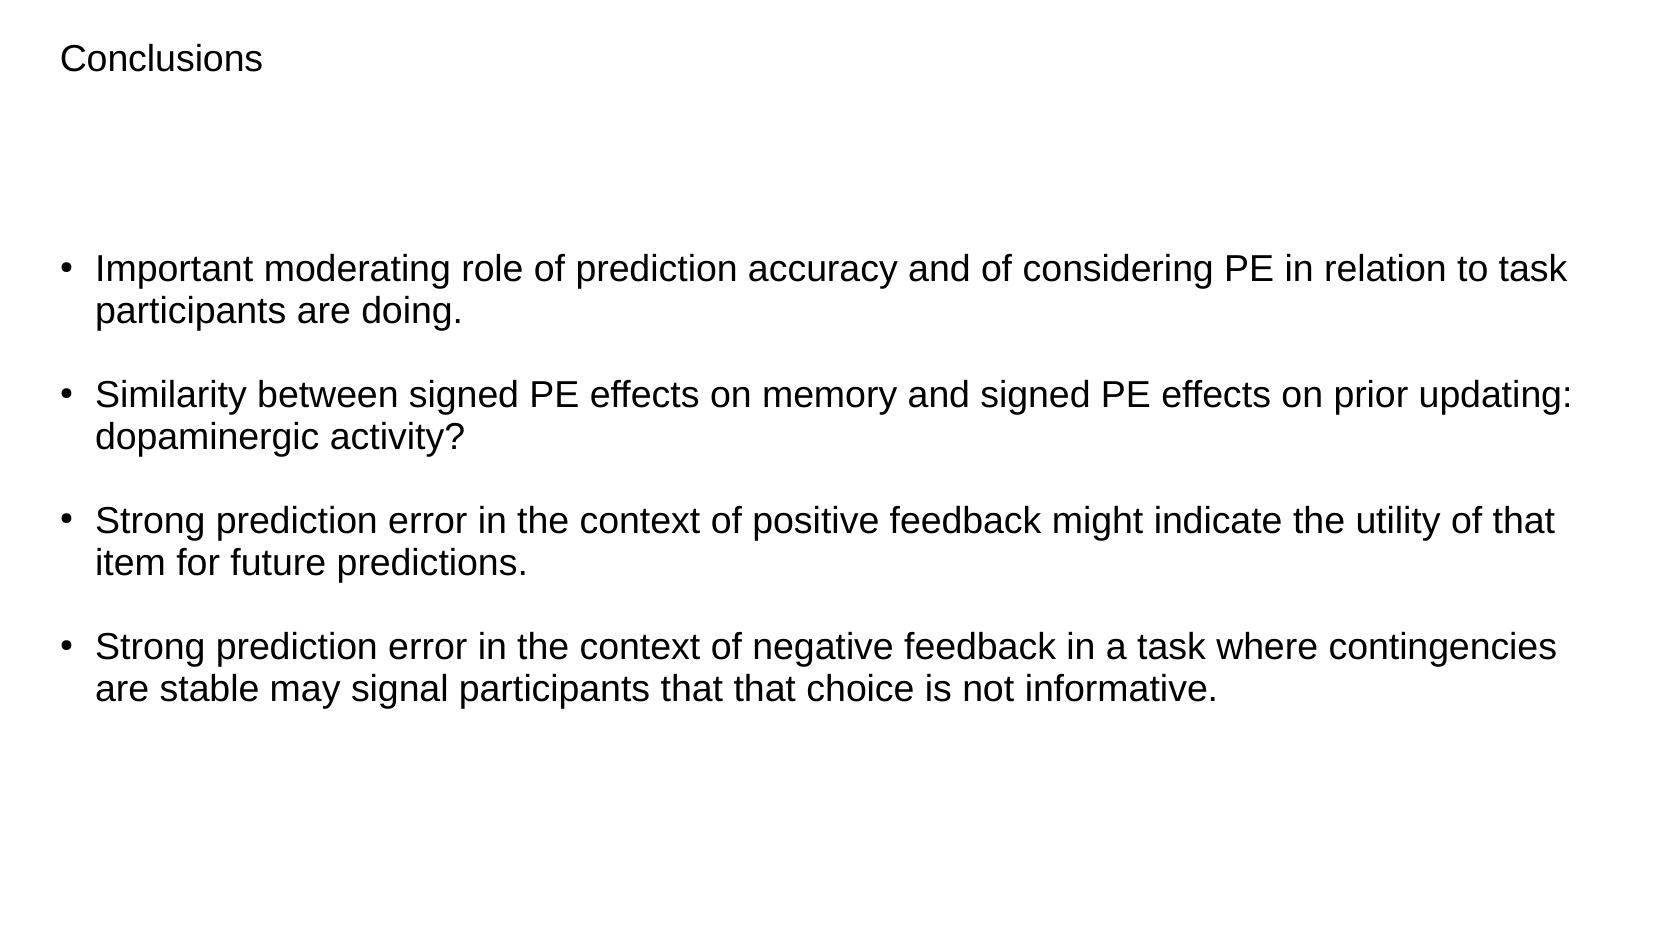

Conclusions
Important moderating role of prediction accuracy and of considering PE in relation to task participants are doing.
Similarity between signed PE effects on memory and signed PE effects on prior updating: dopaminergic activity?
Strong prediction error in the context of positive feedback might indicate the utility of that item for future predictions.
Strong prediction error in the context of negative feedback in a task where contingencies are stable may signal participants that that choice is not informative.